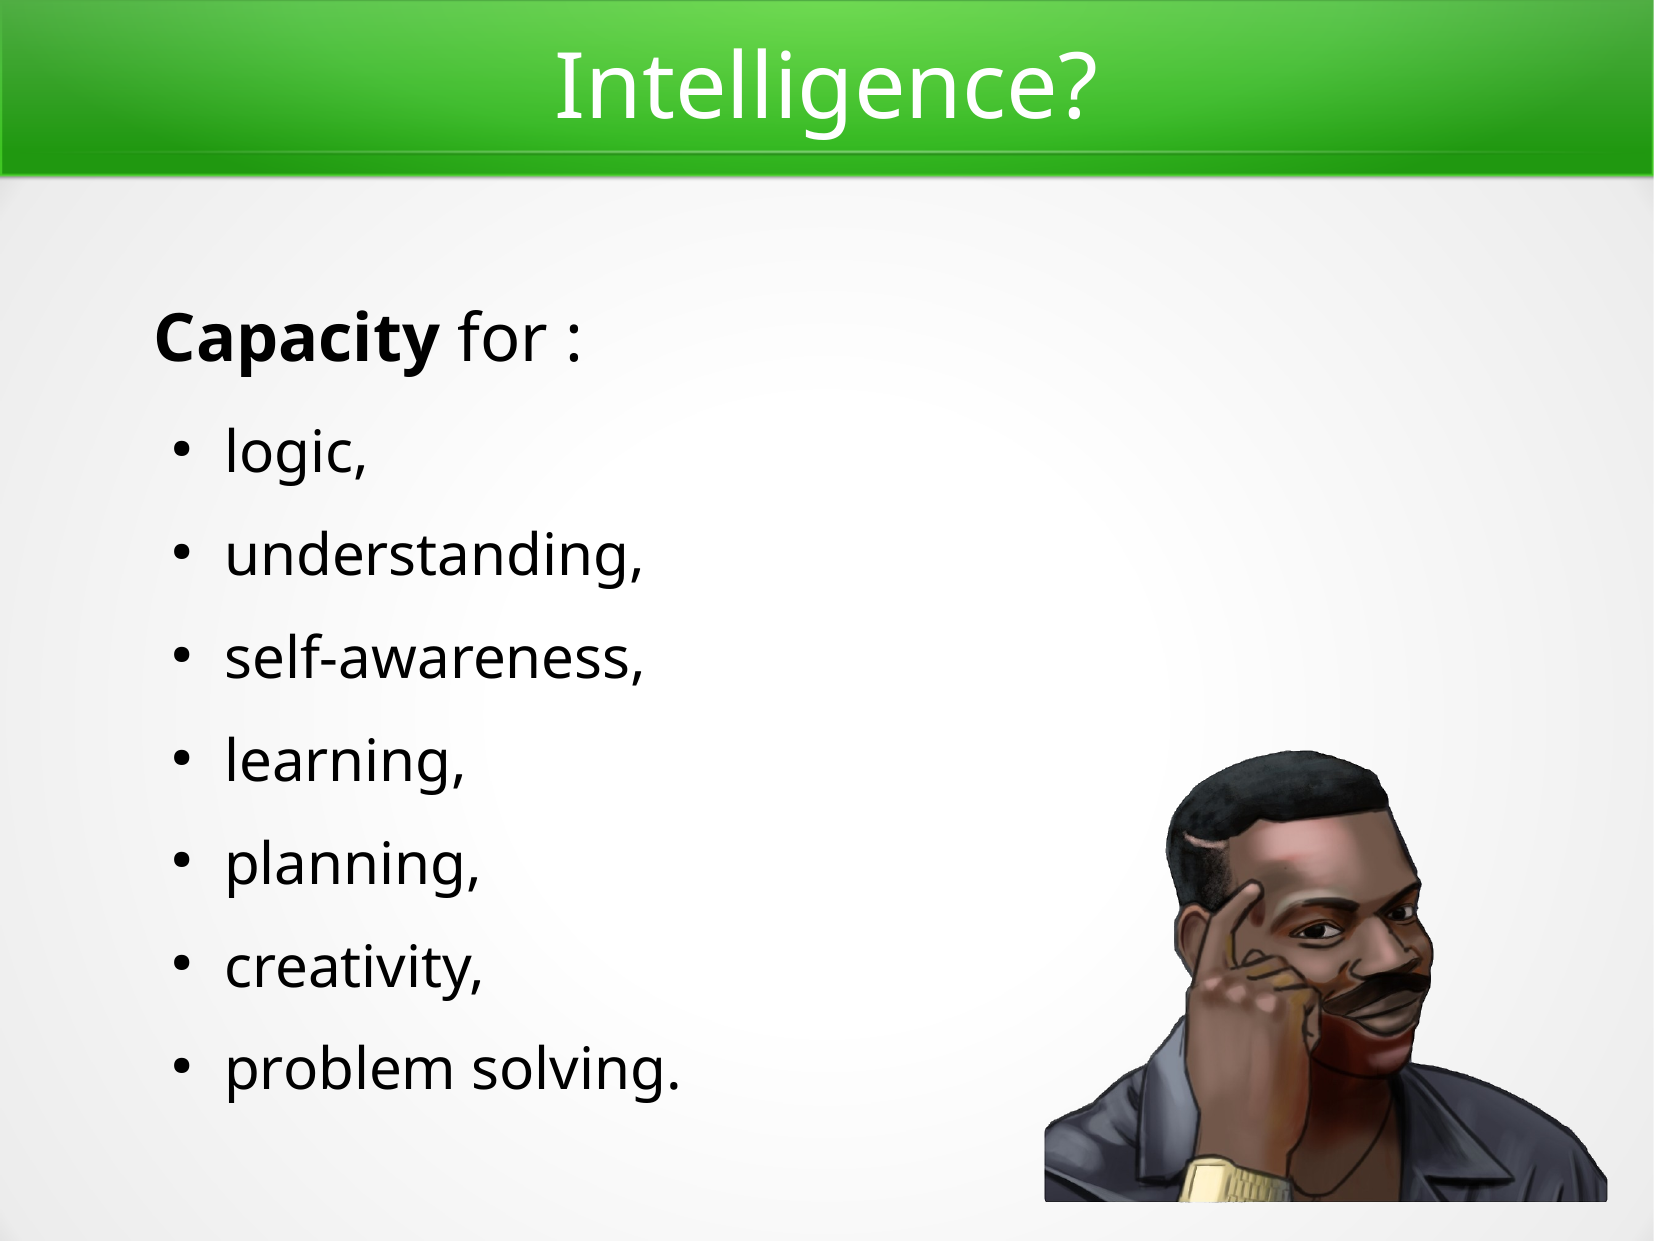

# Intelligence?
Capacity for :
logic,
understanding,
self-awareness,
learning,
planning,
creativity,
problem solving.